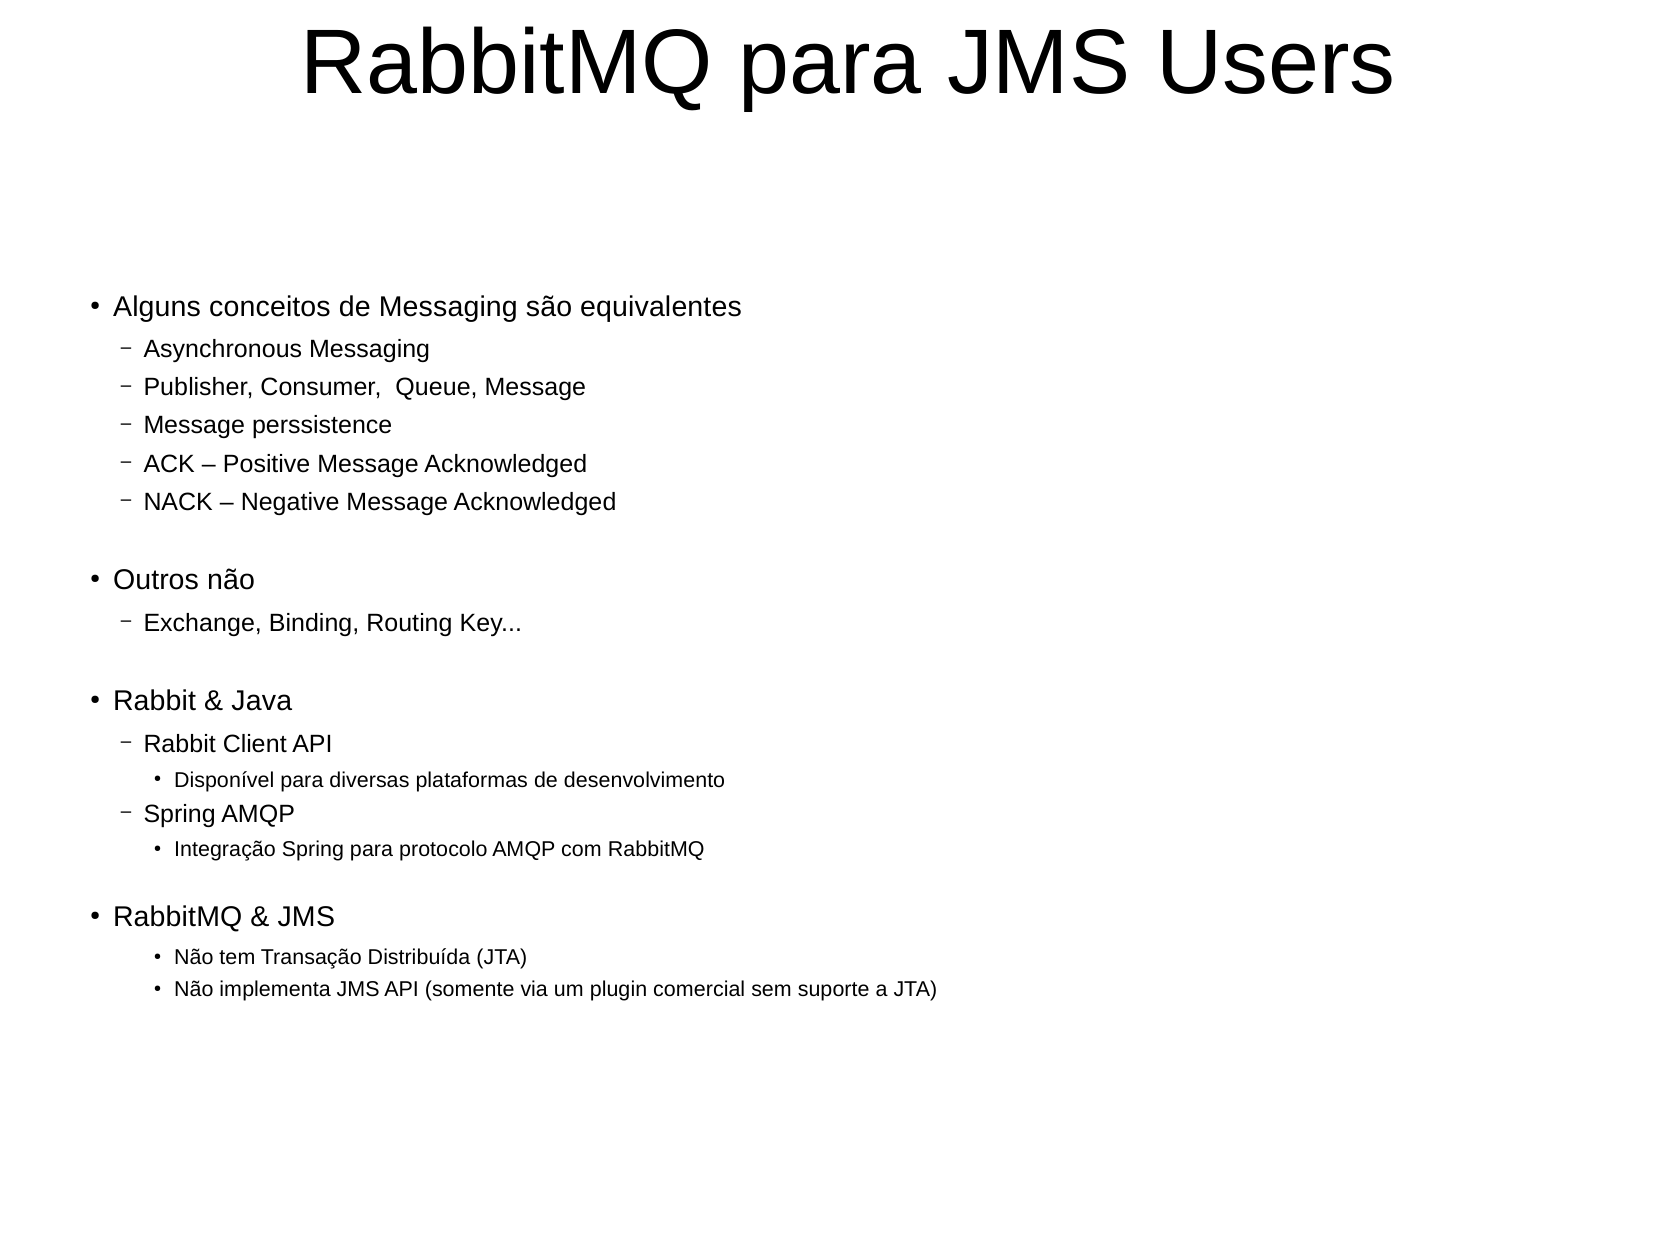

# RabbitMQ para JMS Users
Alguns conceitos de Messaging são equivalentes
Asynchronous Messaging
Publisher, Consumer, Queue, Message
Message perssistence
ACK – Positive Message Acknowledged
NACK – Negative Message Acknowledged
Outros não
Exchange, Binding, Routing Key...
Rabbit & Java
Rabbit Client API
Disponível para diversas plataformas de desenvolvimento
Spring AMQP
Integração Spring para protocolo AMQP com RabbitMQ
RabbitMQ & JMS
Não tem Transação Distribuída (JTA)
Não implementa JMS API (somente via um plugin comercial sem suporte a JTA)